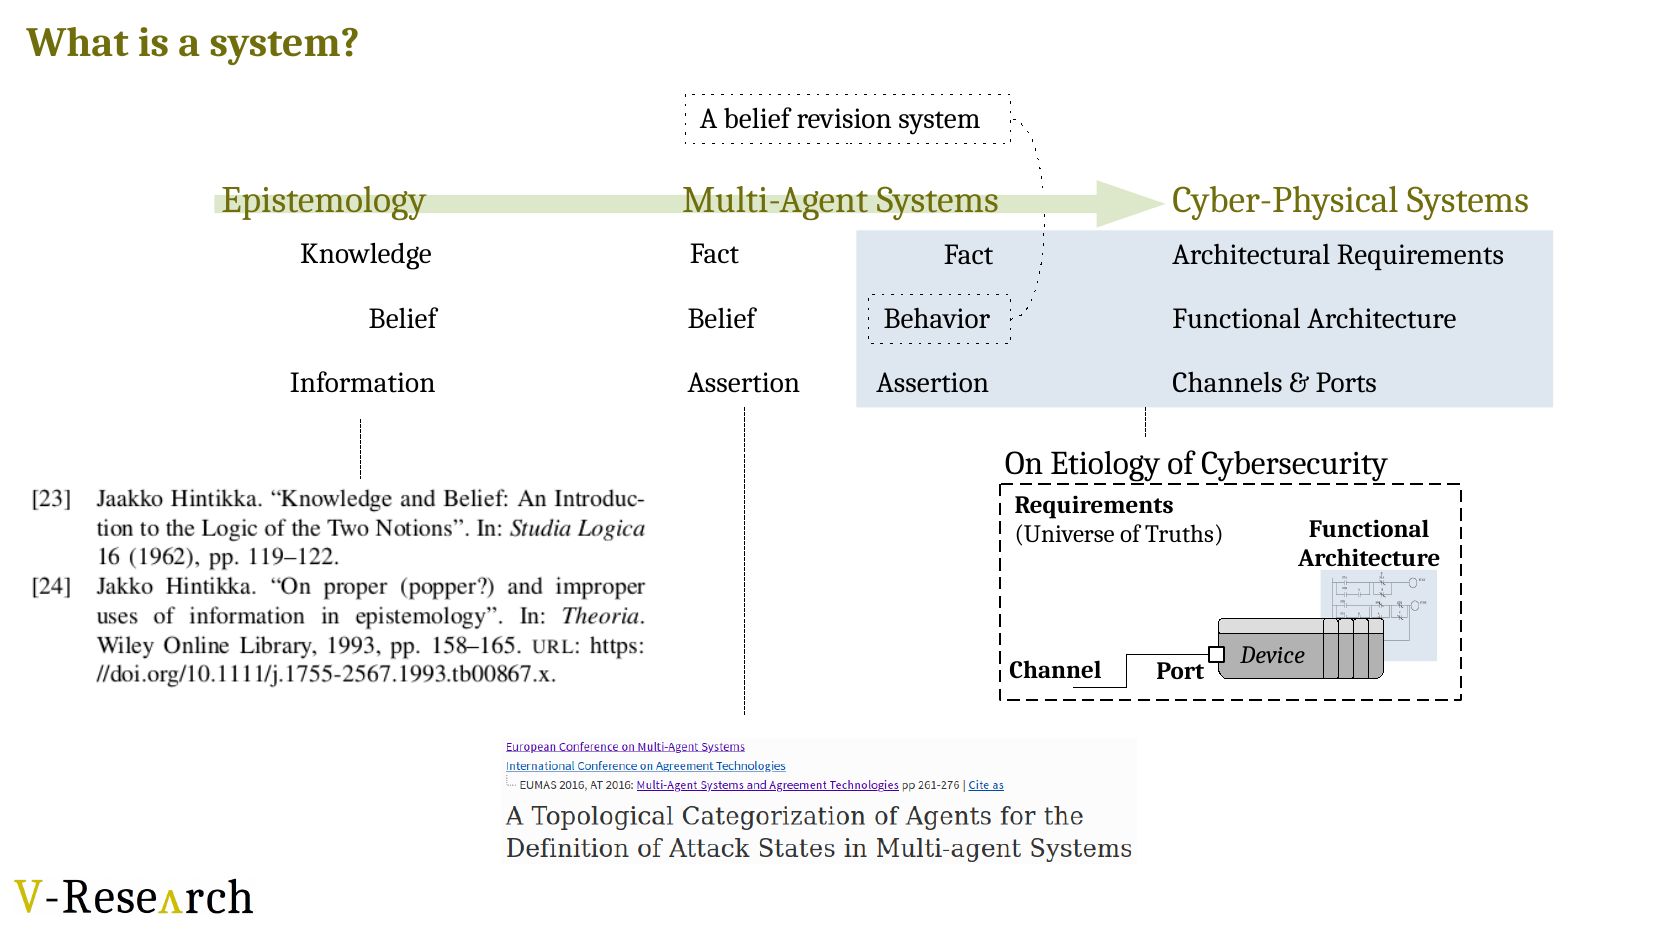

What is a system?
A belief revision system
Multi-Agent Systems
Epistemology
Cyber-Physical Systems
Knowledge
Fact
Fact
Architectural Requirements
Belief
Belief
Behavior
Functional Architecture
Information
Assertion
Assertion
Channels & Ports
On Etiology of Cybersecurity
Requirements
(Universe of Truths)
Functional Architecture
Device
Channel
Port